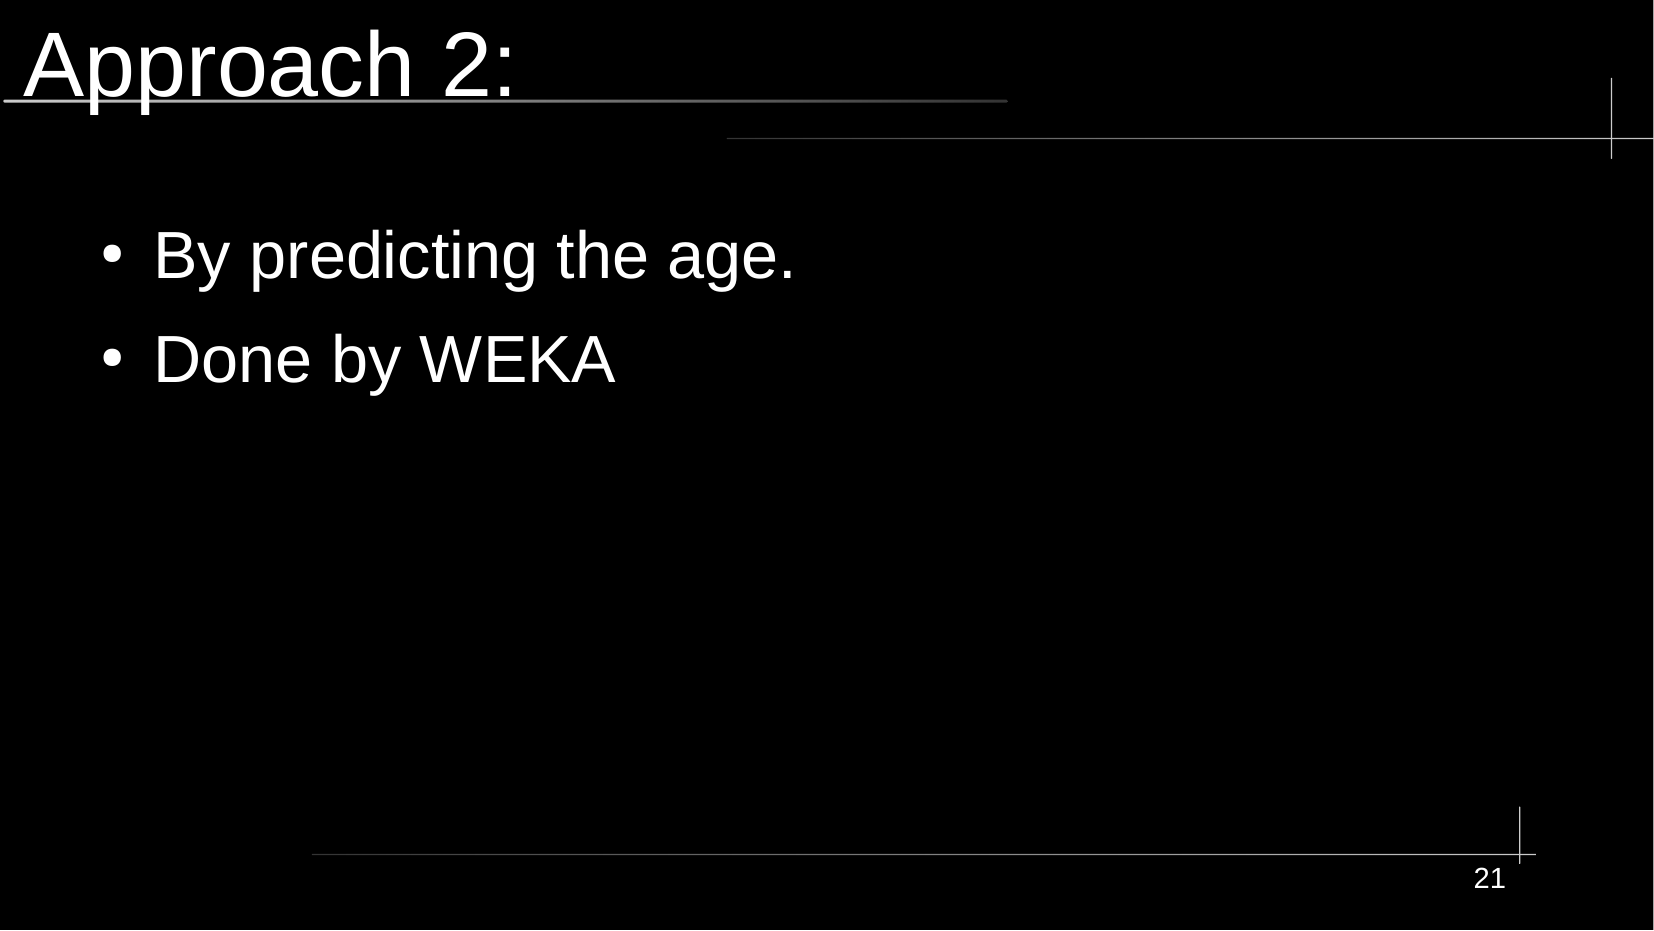

# Approach 2:
By predicting the age.
Done by WEKA
21